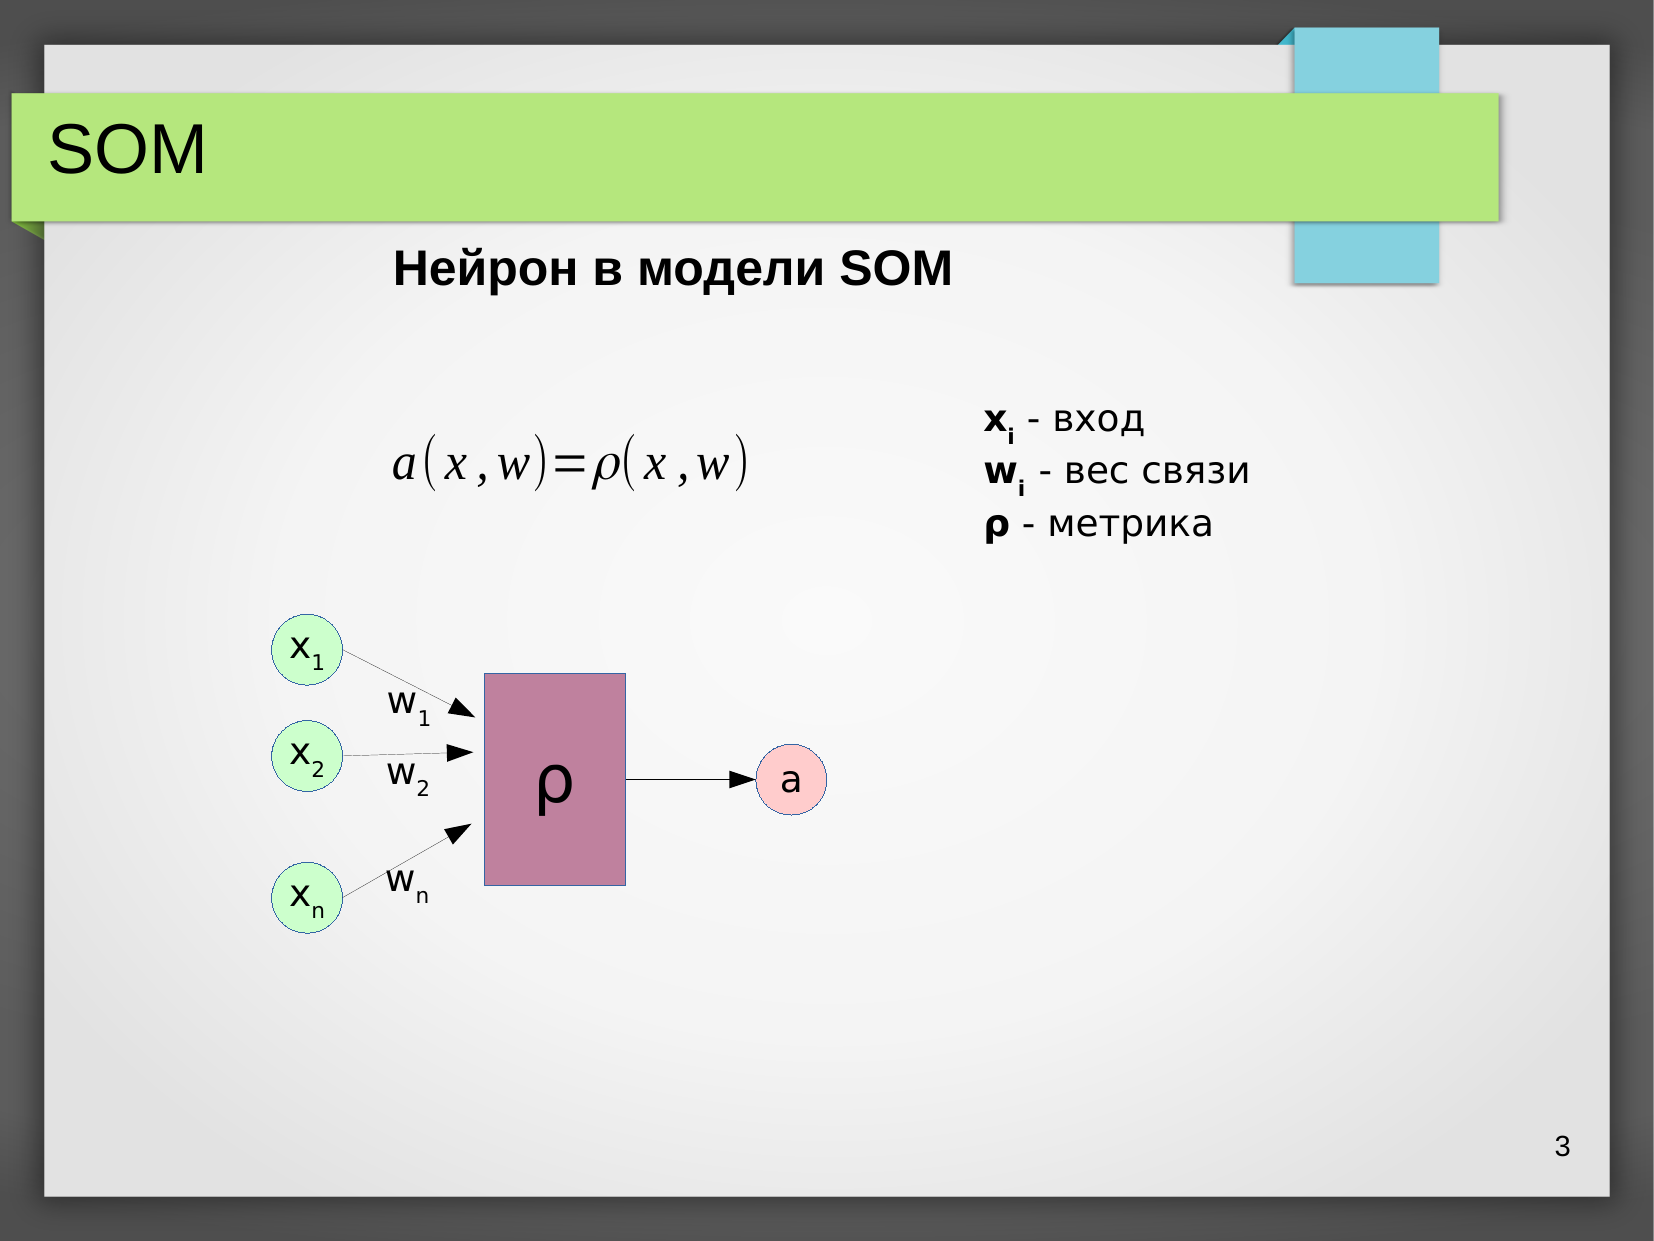

# SOM
Нейрон в модели SOM
xi - вход
wi - вес связи
ρ - метрика
x1
ρ
x2
a
xn
3